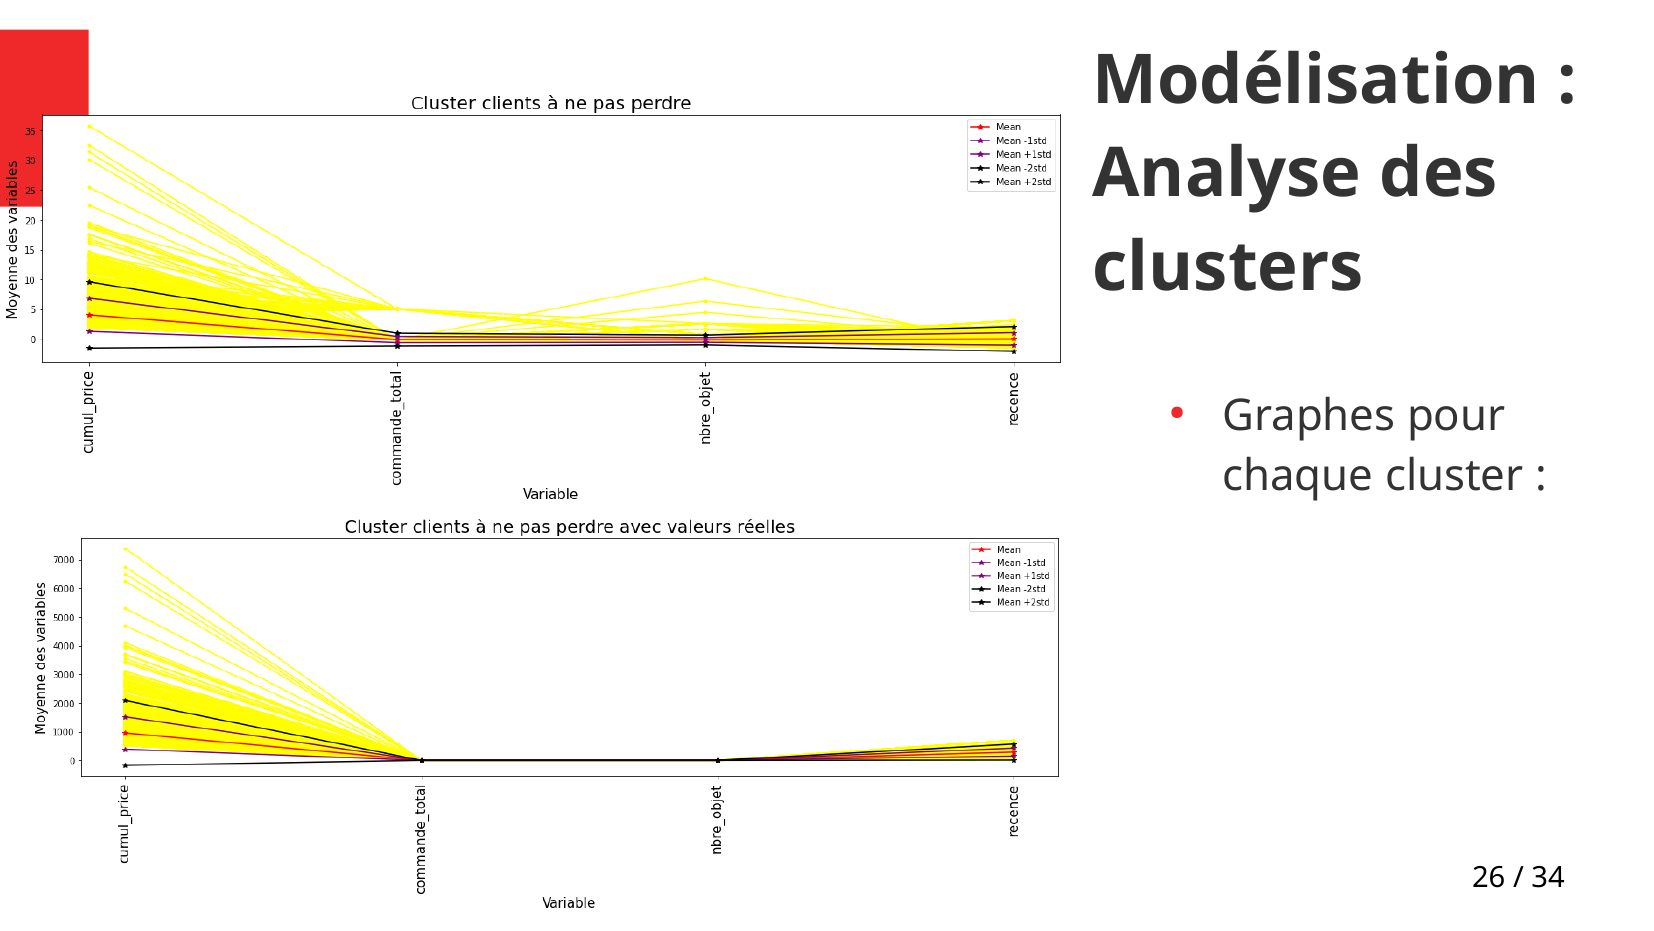

# Modélisation : Analyse des clusters
Graphes pour chaque cluster :
26